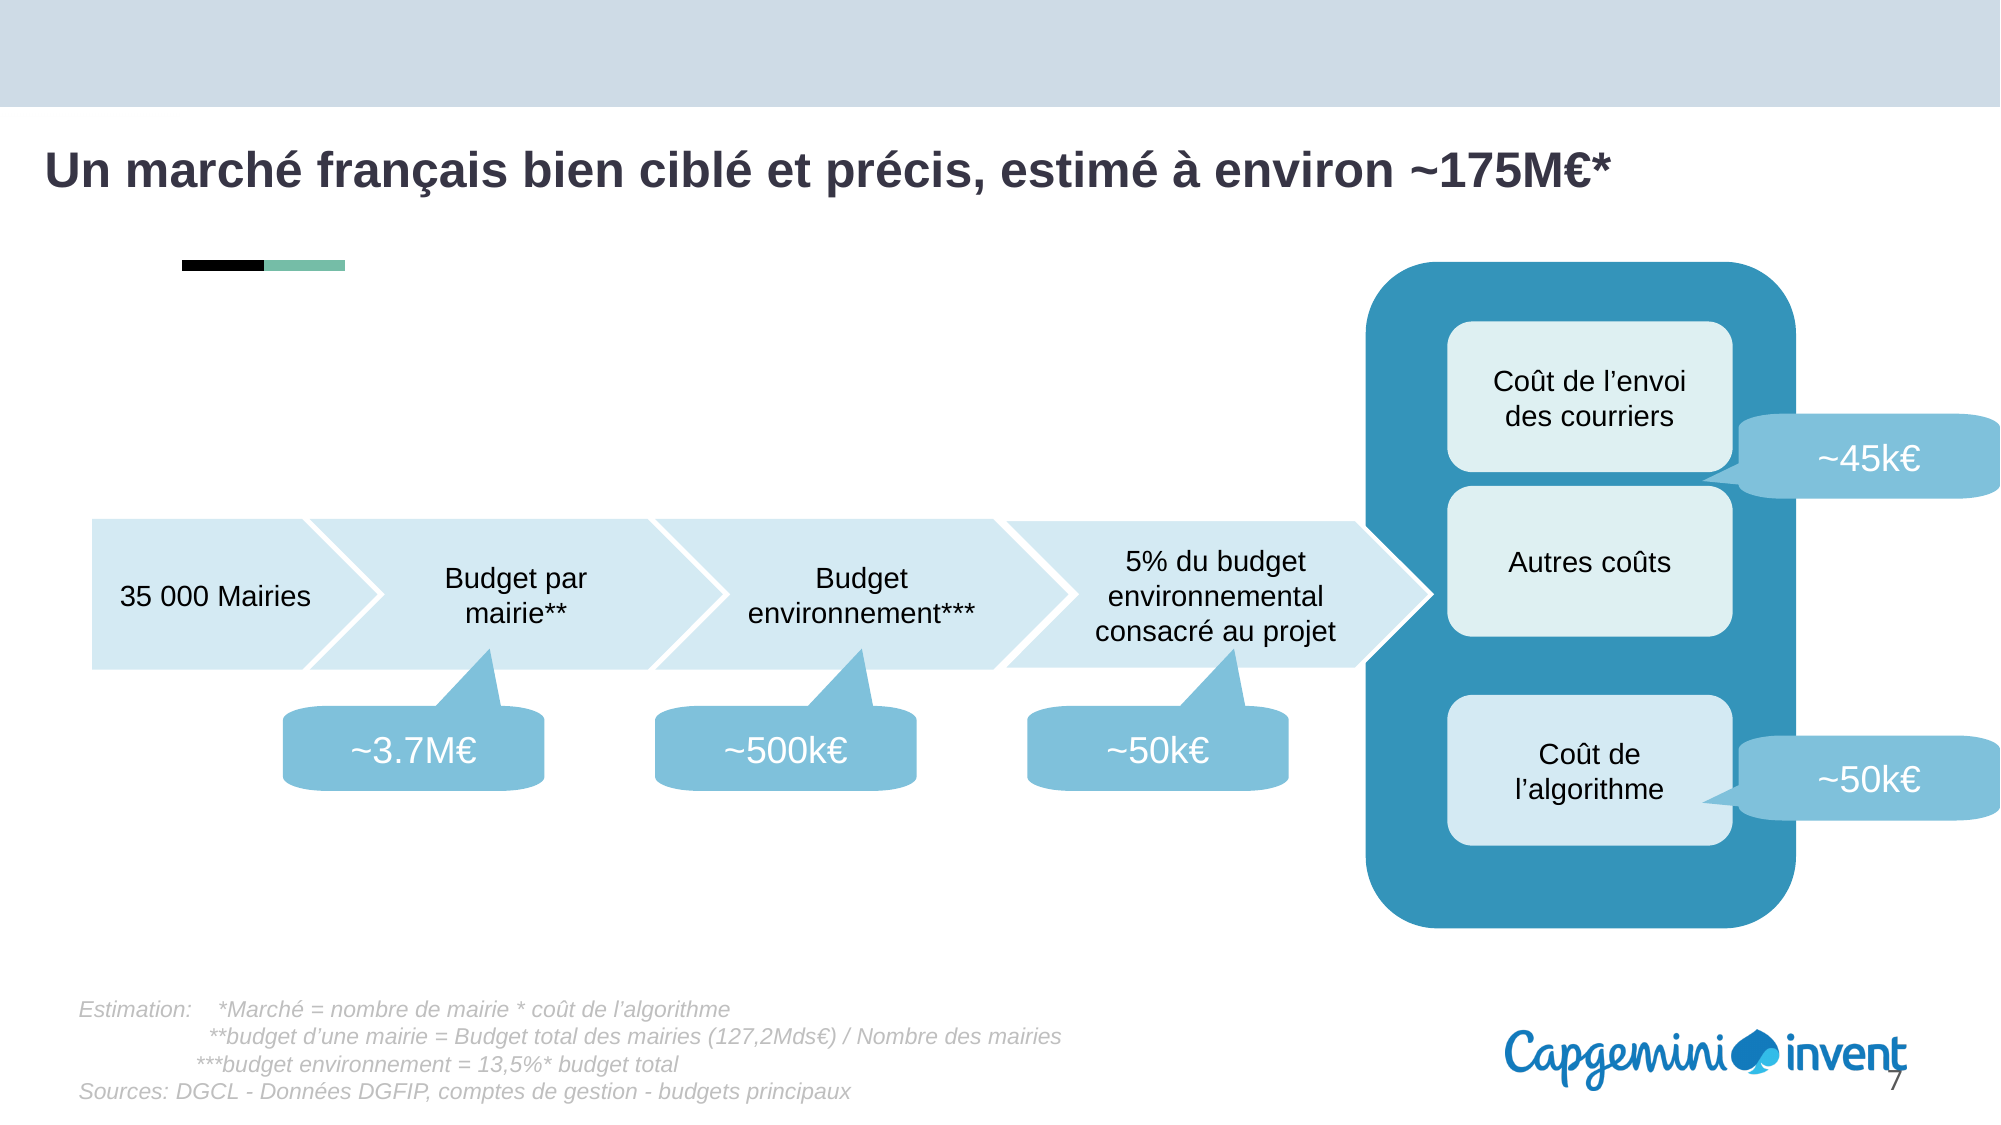

# Un marché français bien ciblé et précis, estimé à environ ~175M€*
Coût de l’envoi des courriers
~45k€
Autres coûts
35 000 Mairies
Budget par mairie**
Budget environnement***
5% du budget environnemental consacré au projet
Coût de l’algorithme
~3.7M€
~500k€
~50k€
~50k€
Estimation: *Marché = nombre de mairie * coût de l’algorithme
 **budget d’une mairie = Budget total des mairies (127,2Mds€) / Nombre des mairies
 ***budget environnement = 13,5%* budget total
Sources: DGCL - Données DGFIP, comptes de gestion - budgets principaux